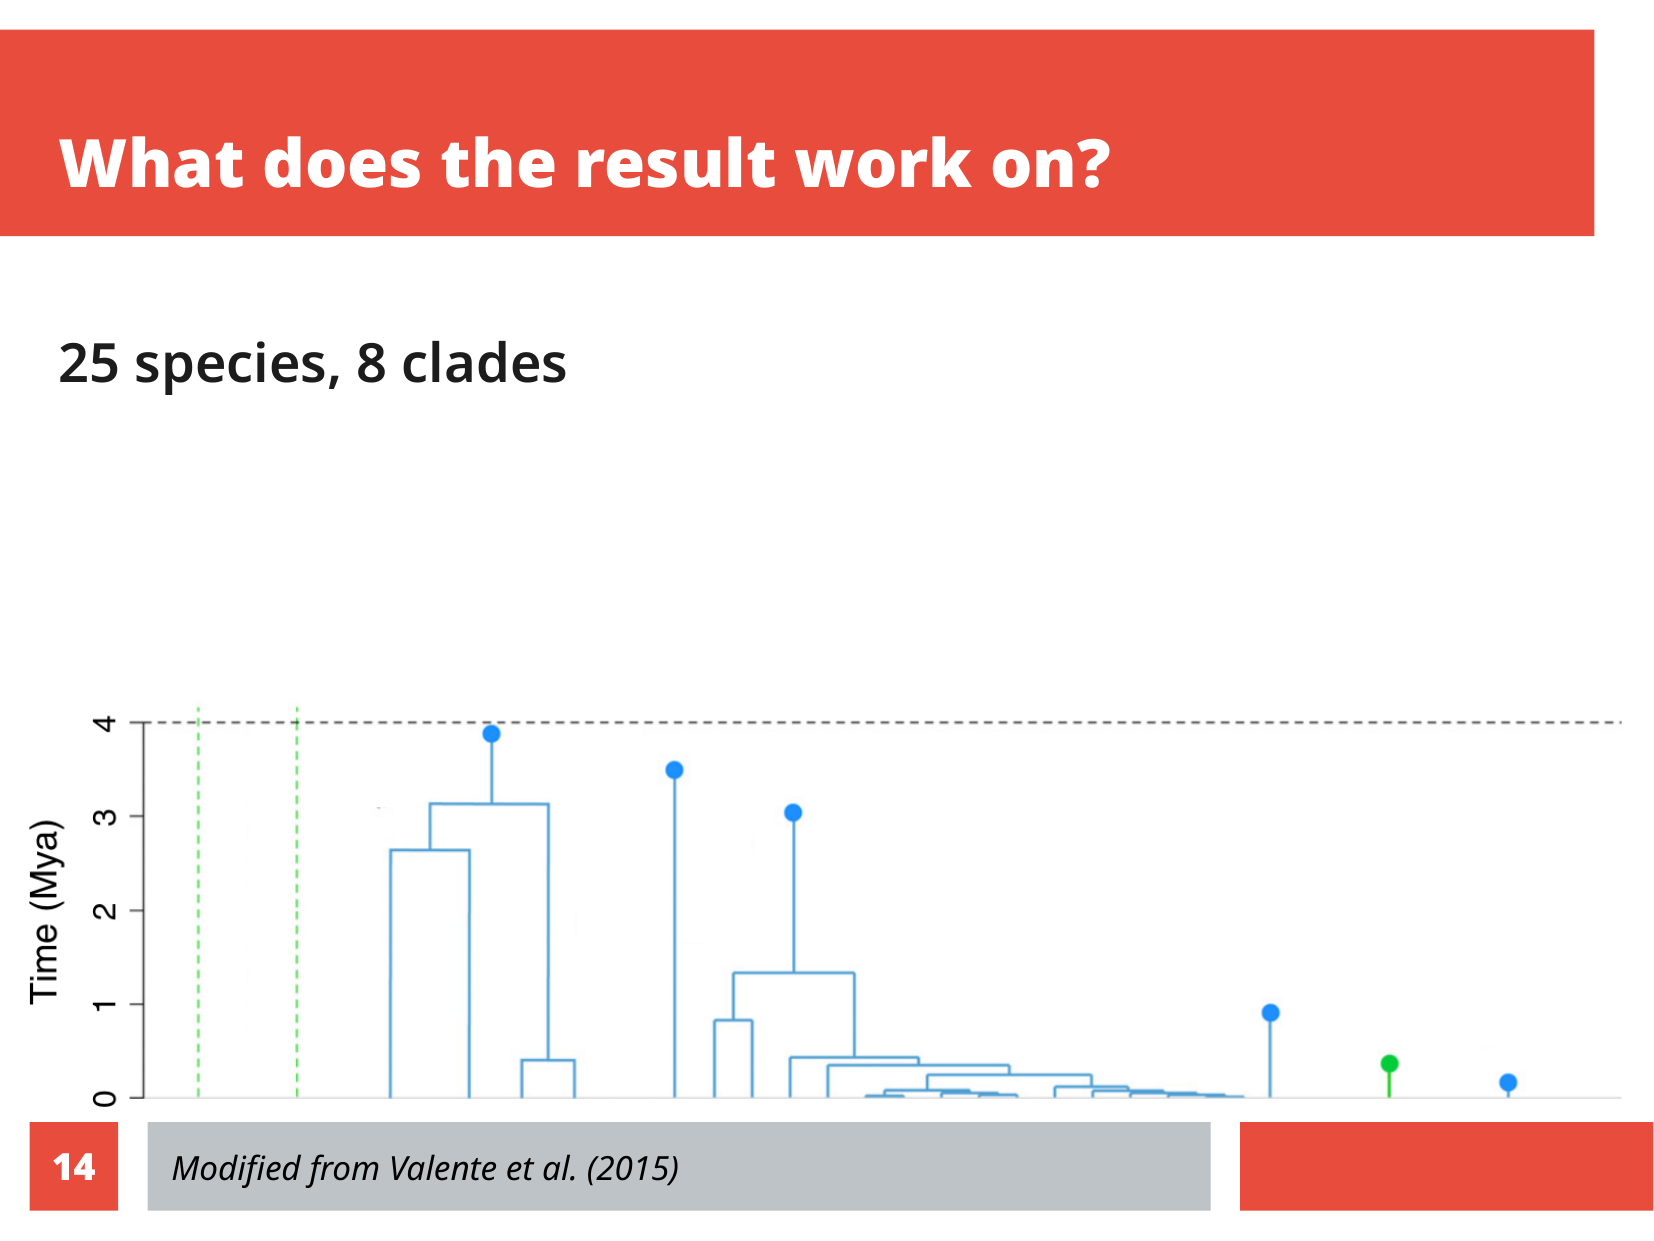

# What does the result work on?
25 species, 8 clades
14
Modified from Valente et al. (2015)